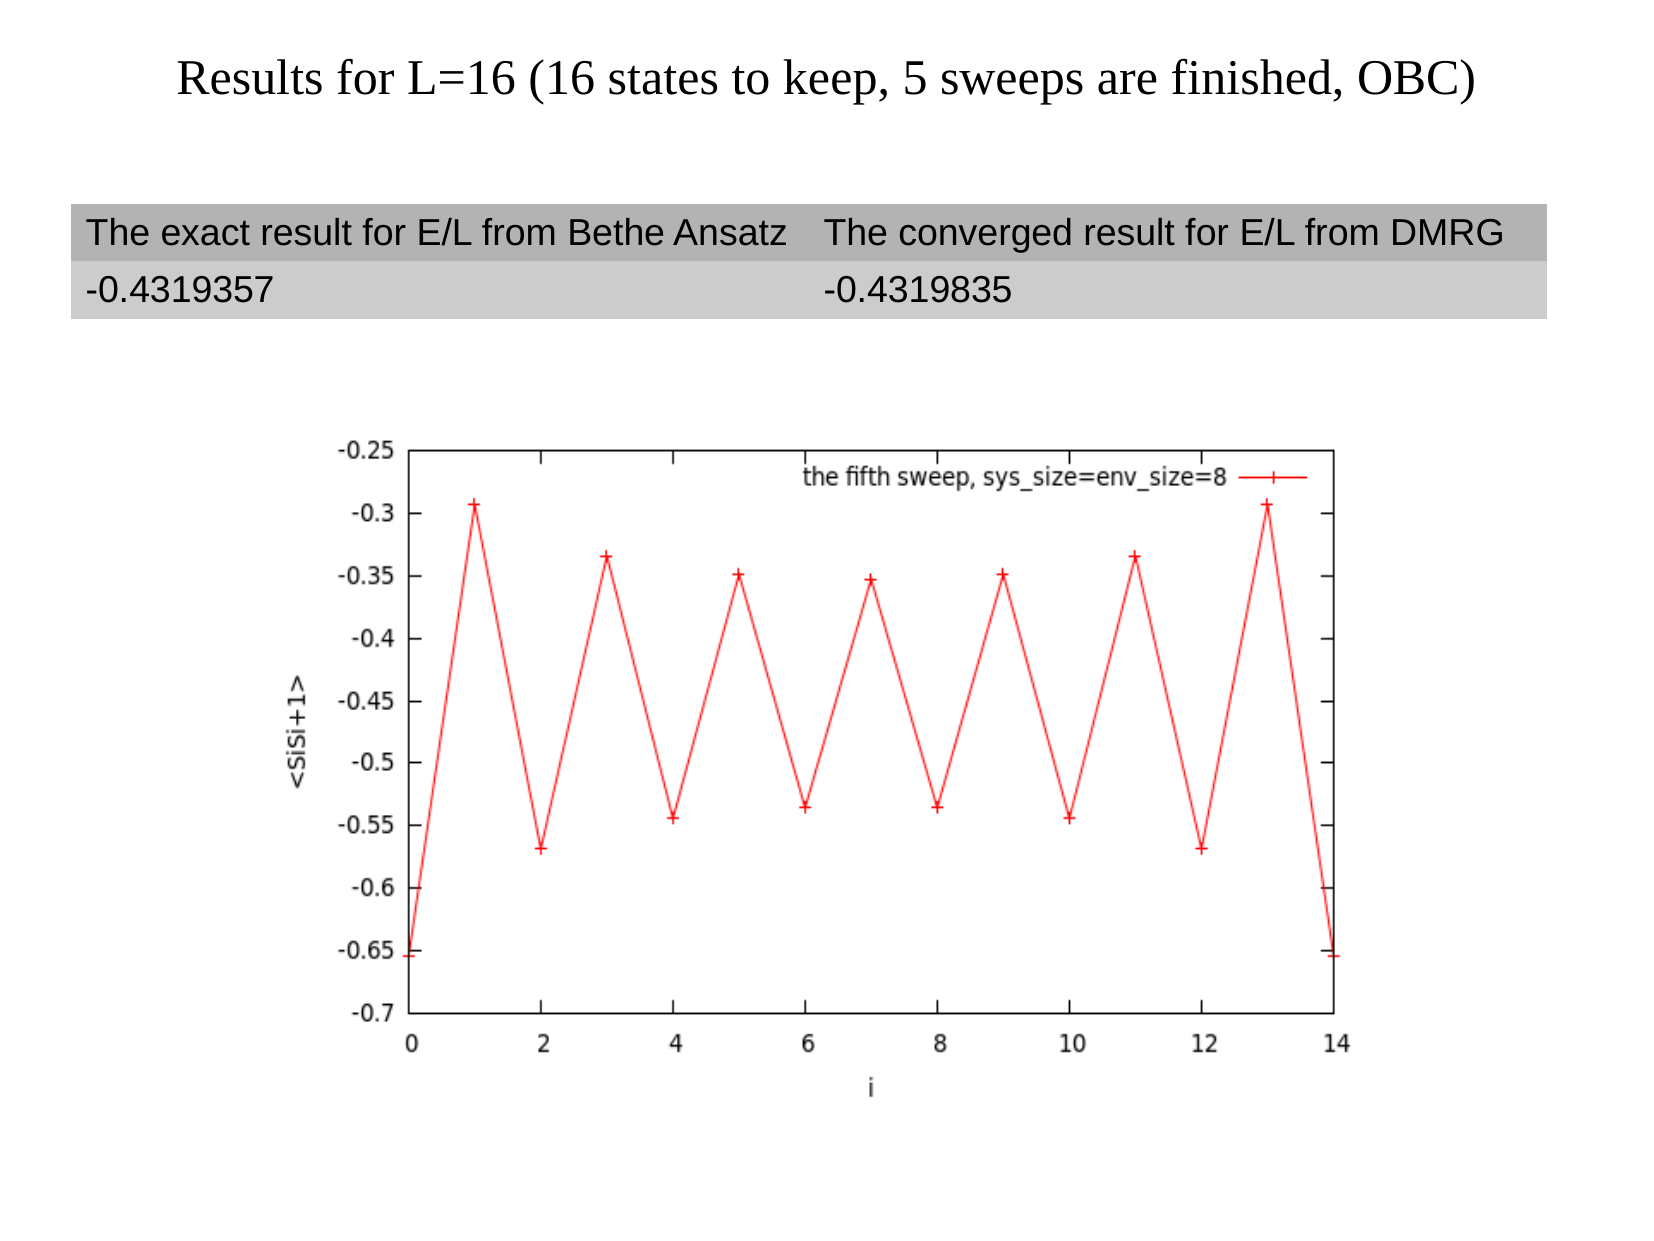

# Results for L=16 (16 states to keep, 5 sweeps are finished, OBC)
| The exact result for E/L from Bethe Ansatz | The converged result for E/L from DMRG |
| --- | --- |
| -0.4319357 | -0.4319835 |